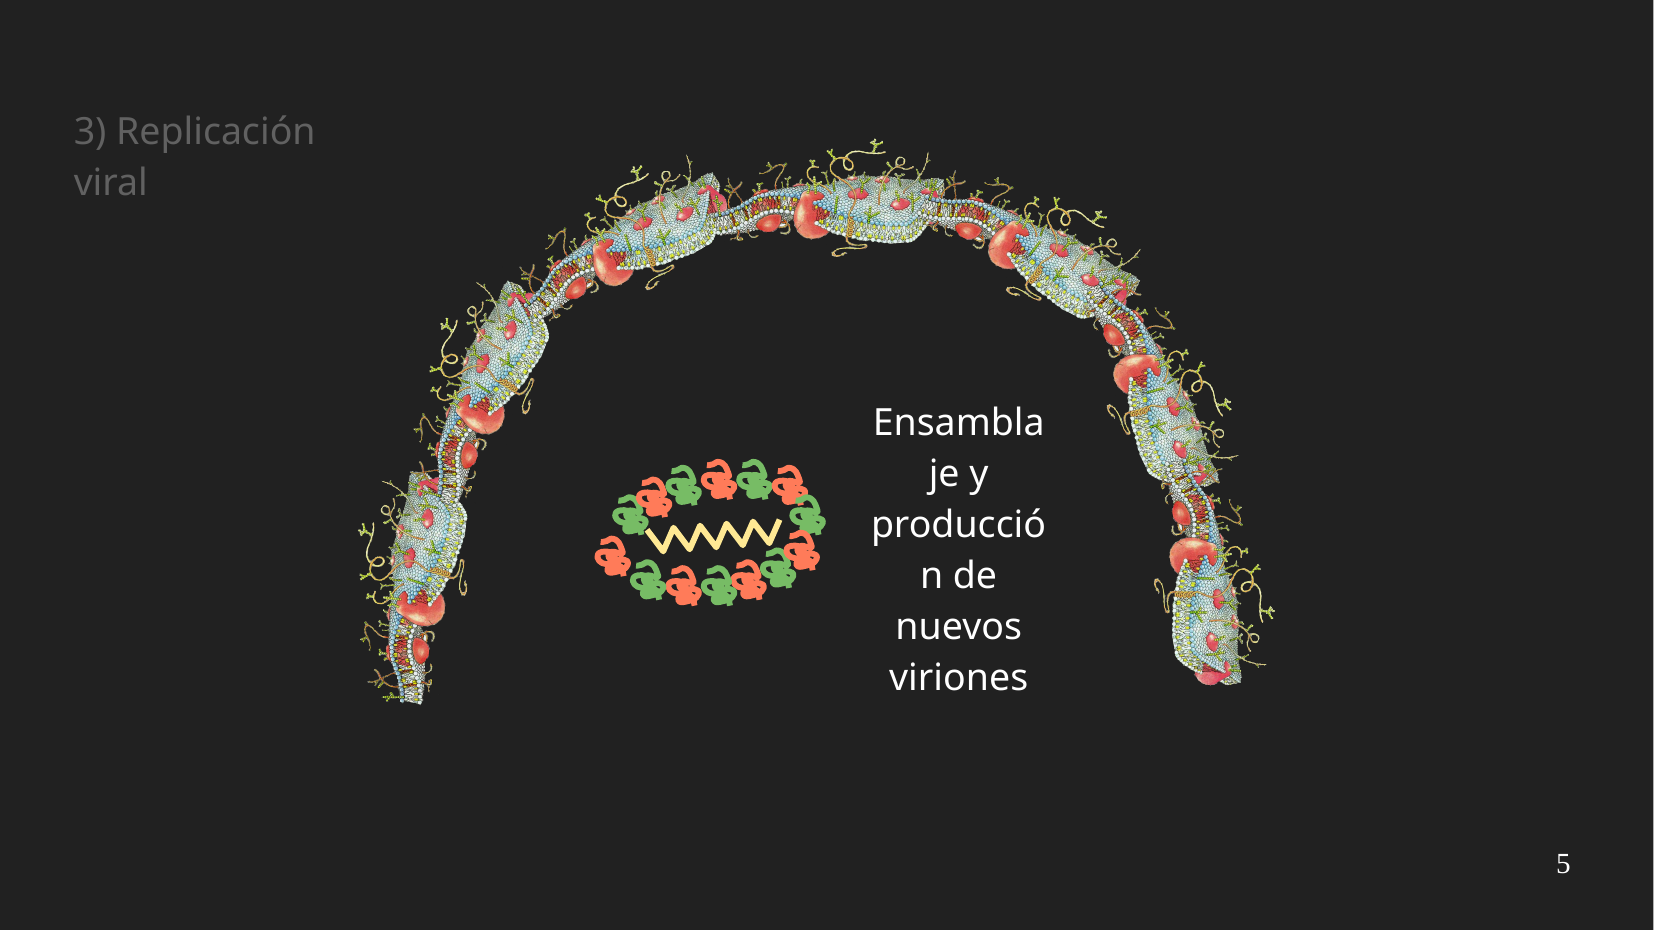

3) Replicación viral
Ensamblaje y producción de nuevos viriones
5